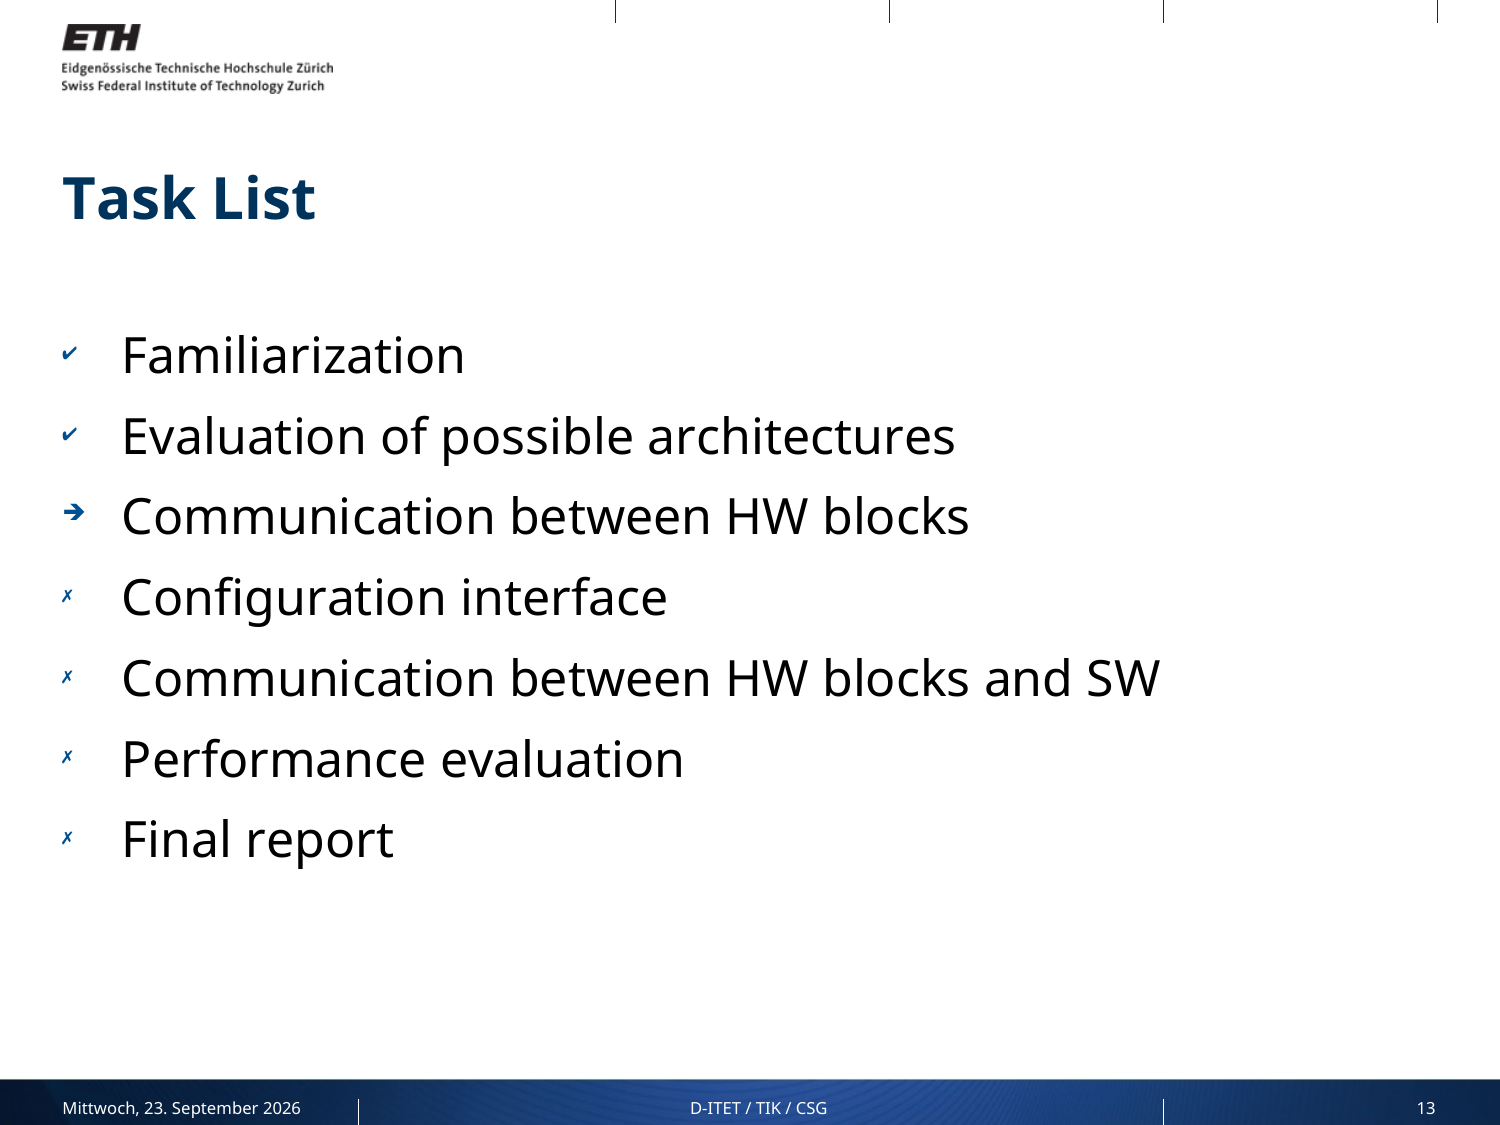

# Task List
Familiarization
Evaluation of possible architectures
Communication between HW blocks
Configuration interface
Communication between HW blocks and SW
Performance evaluation
Final report
13